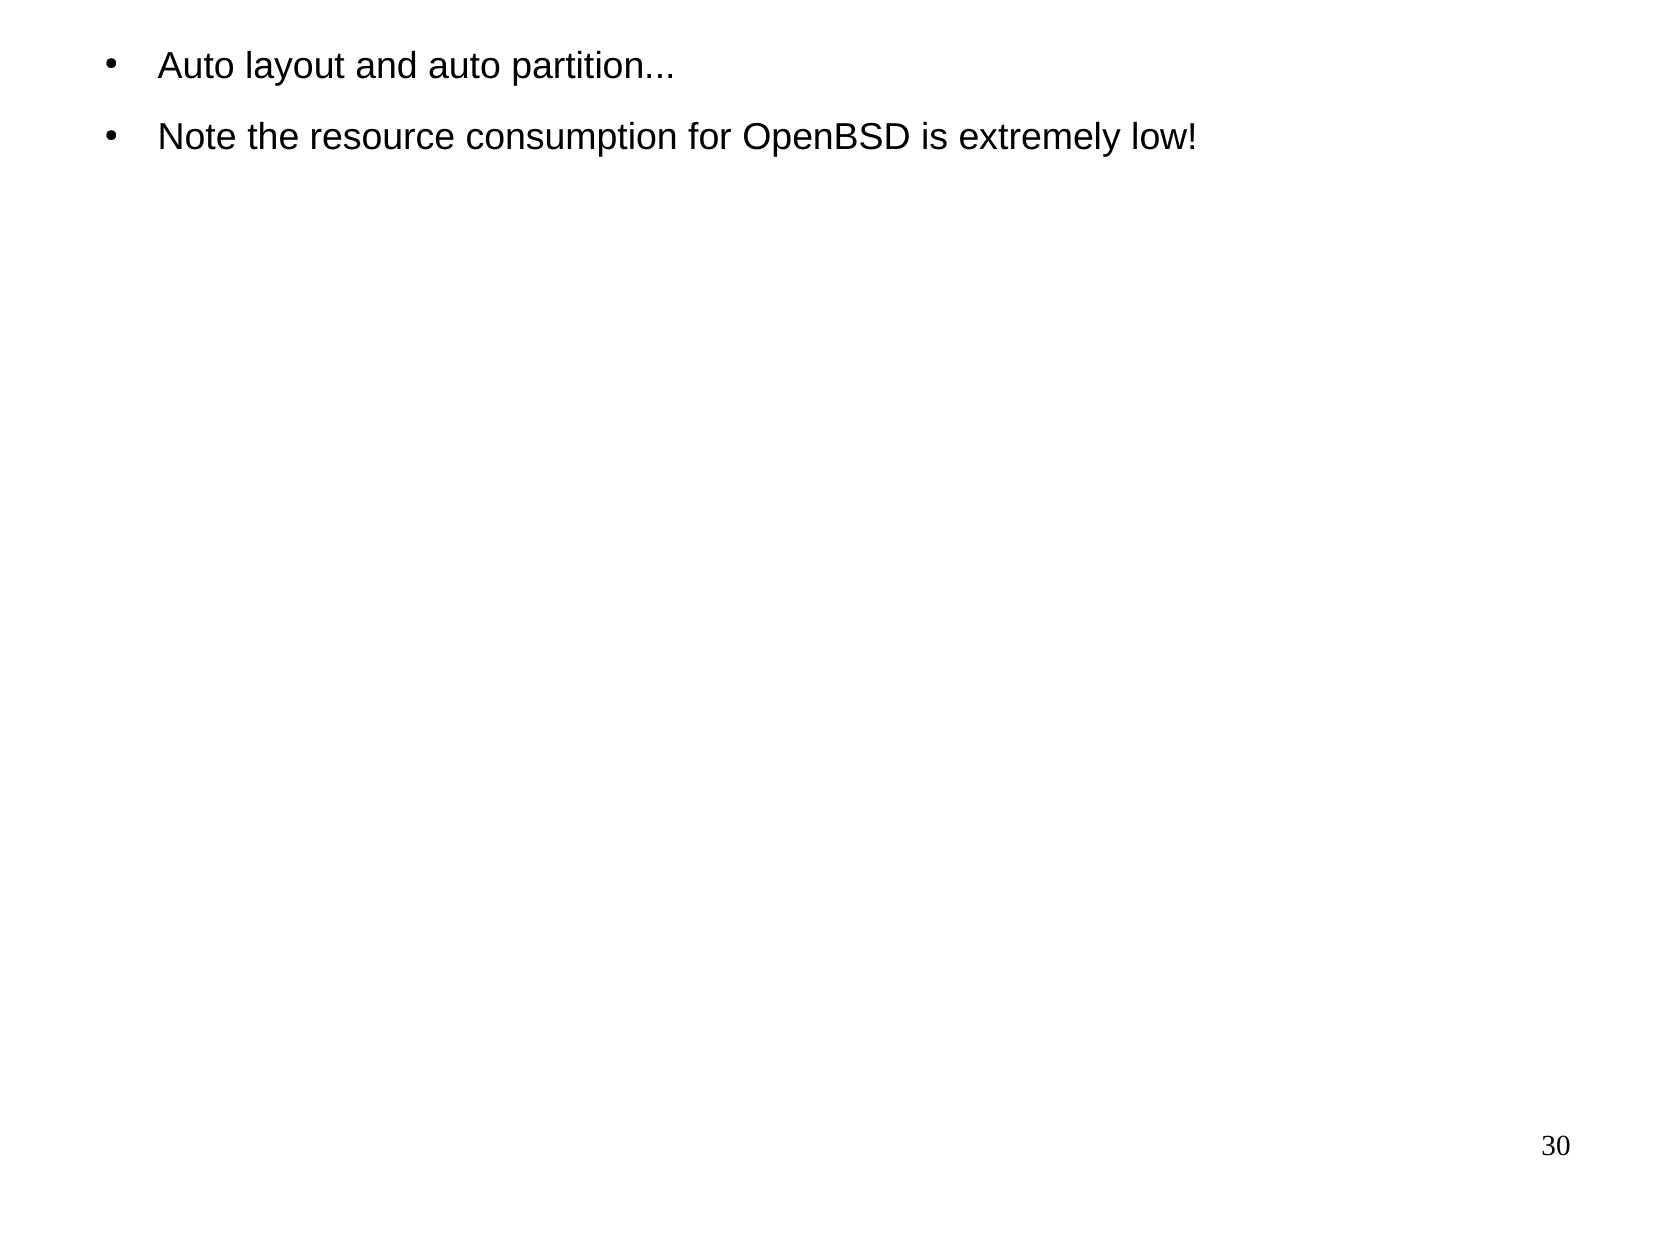

# Auto layout and auto partition...
Note the resource consumption for OpenBSD is extremely low!
30